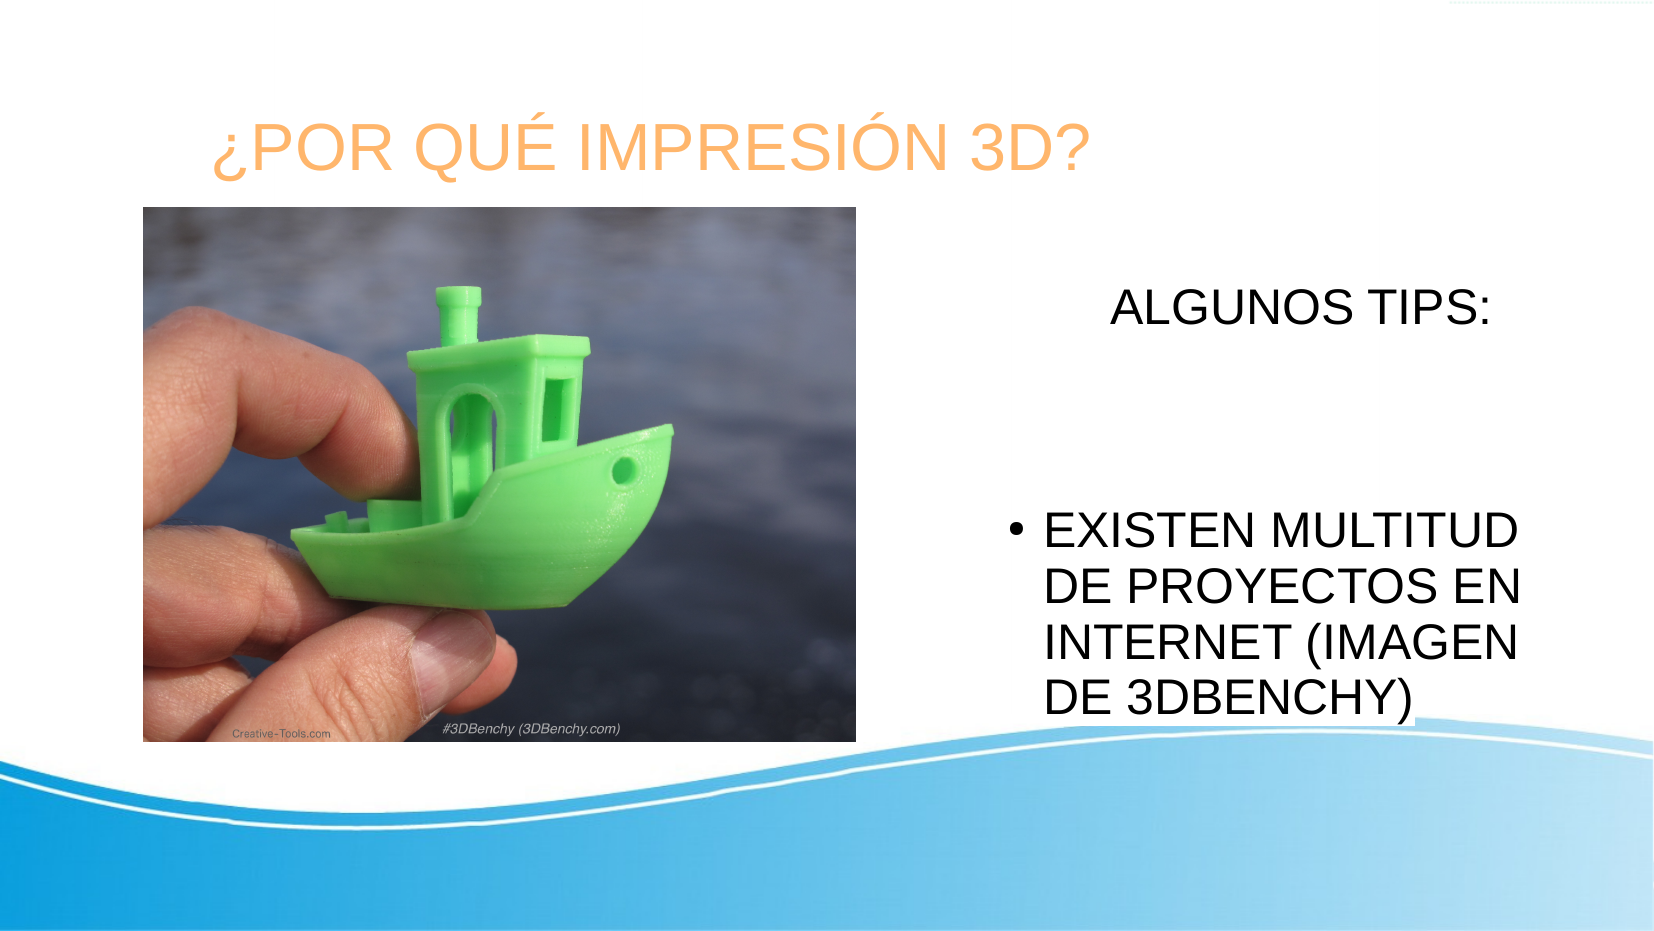

¿POR QUÉ IMPRESIÓN 3D?
# ALGUNOS TIPS:
EXISTEN MULTITUD DE PROYECTOS EN INTERNET (IMAGEN DE 3DBENCHY)